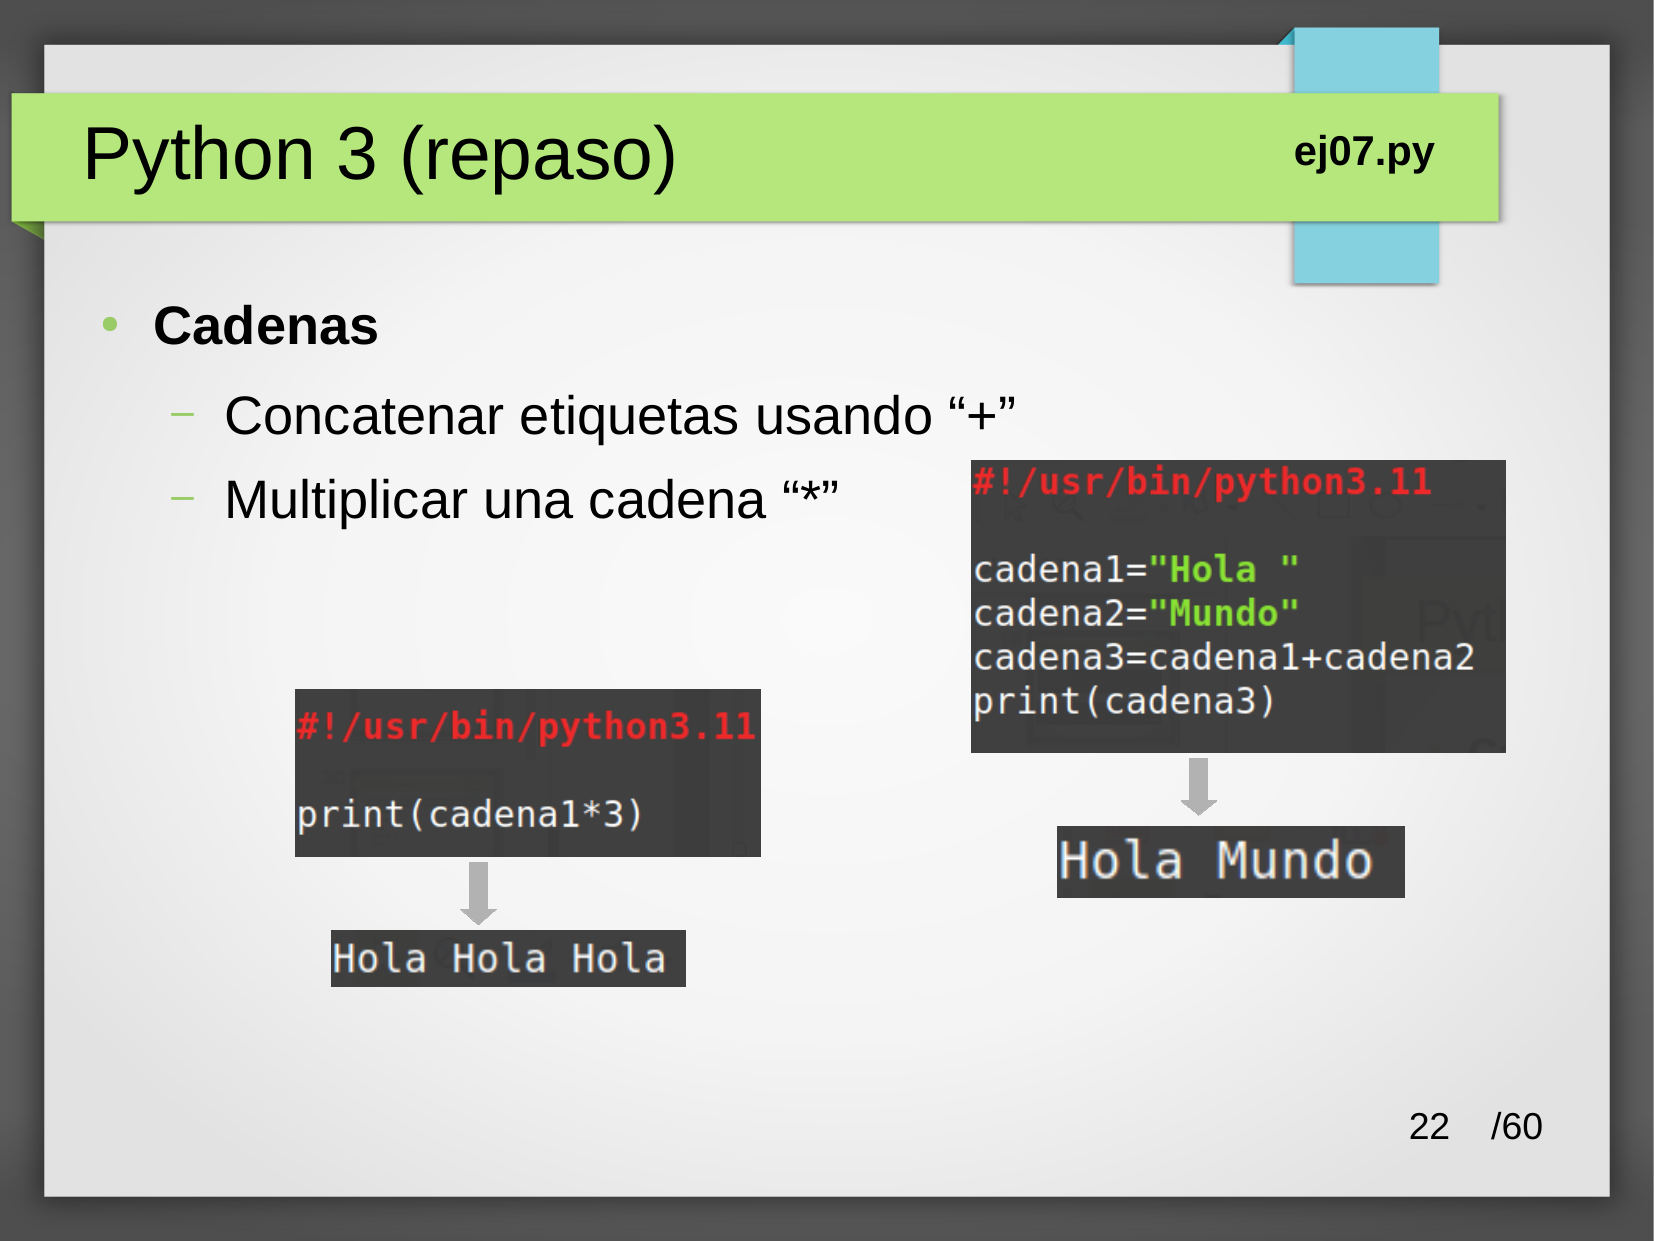

# Python 3 (repaso)
ej07.py
Cadenas
Concatenar etiquetas usando “+”
Multiplicar una cadena “*”
/60